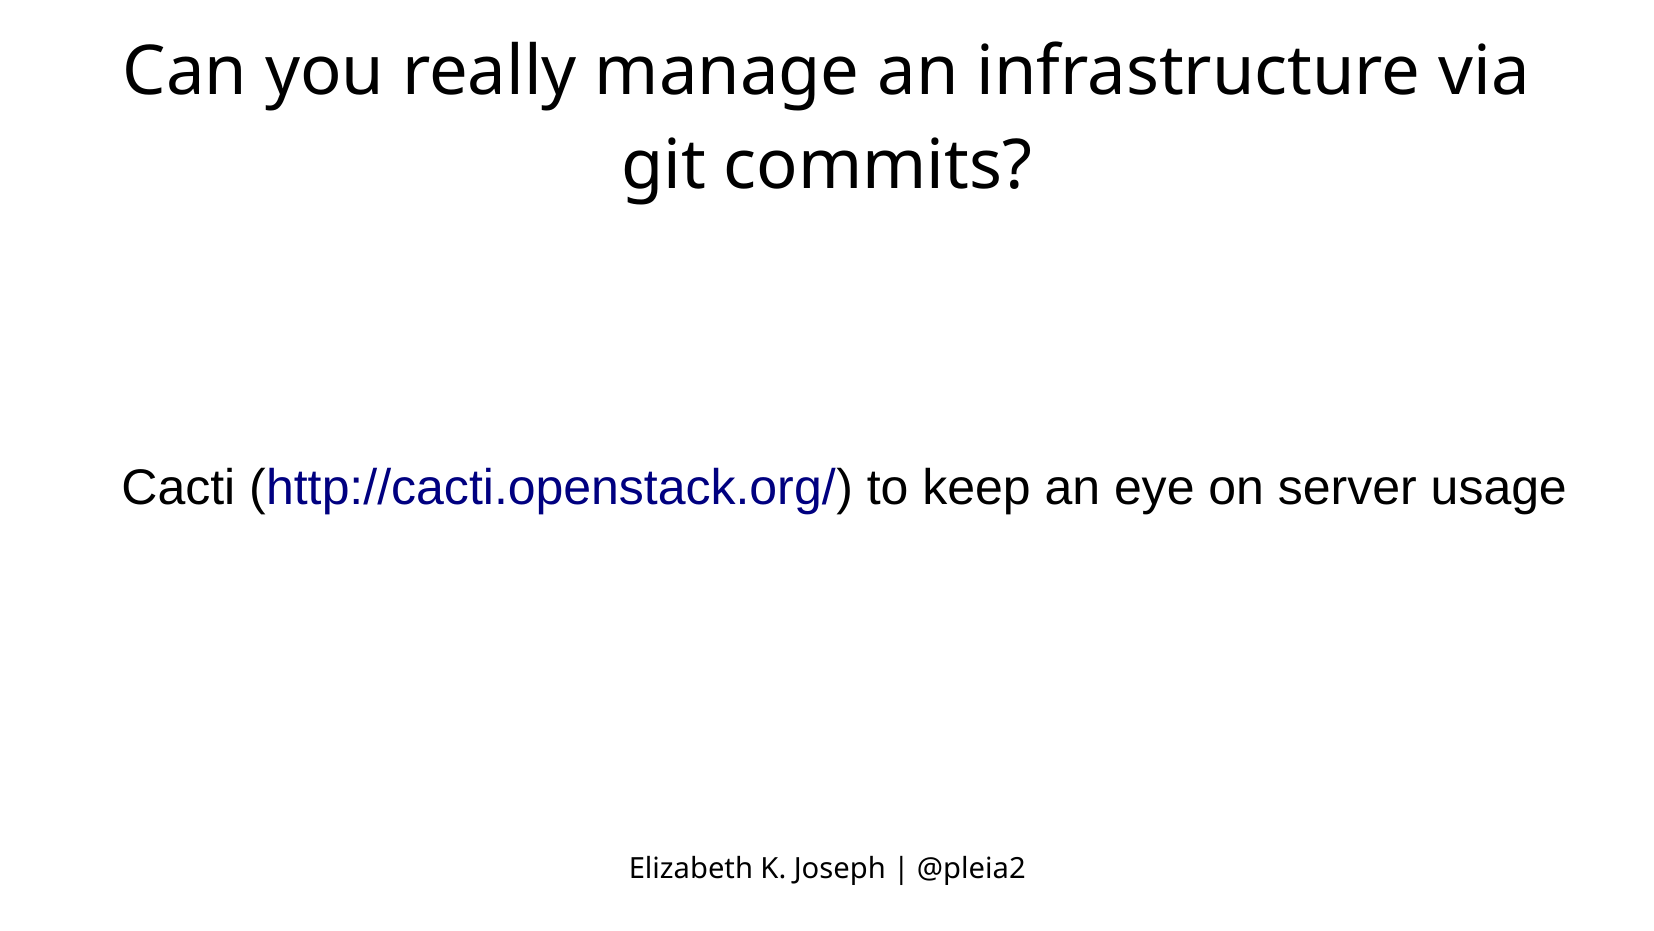

# Can you really manage an infrastructure via git commits?
Cacti (http://cacti.openstack.org/) to keep an eye on server usage
Elizabeth K. Joseph | @pleia2